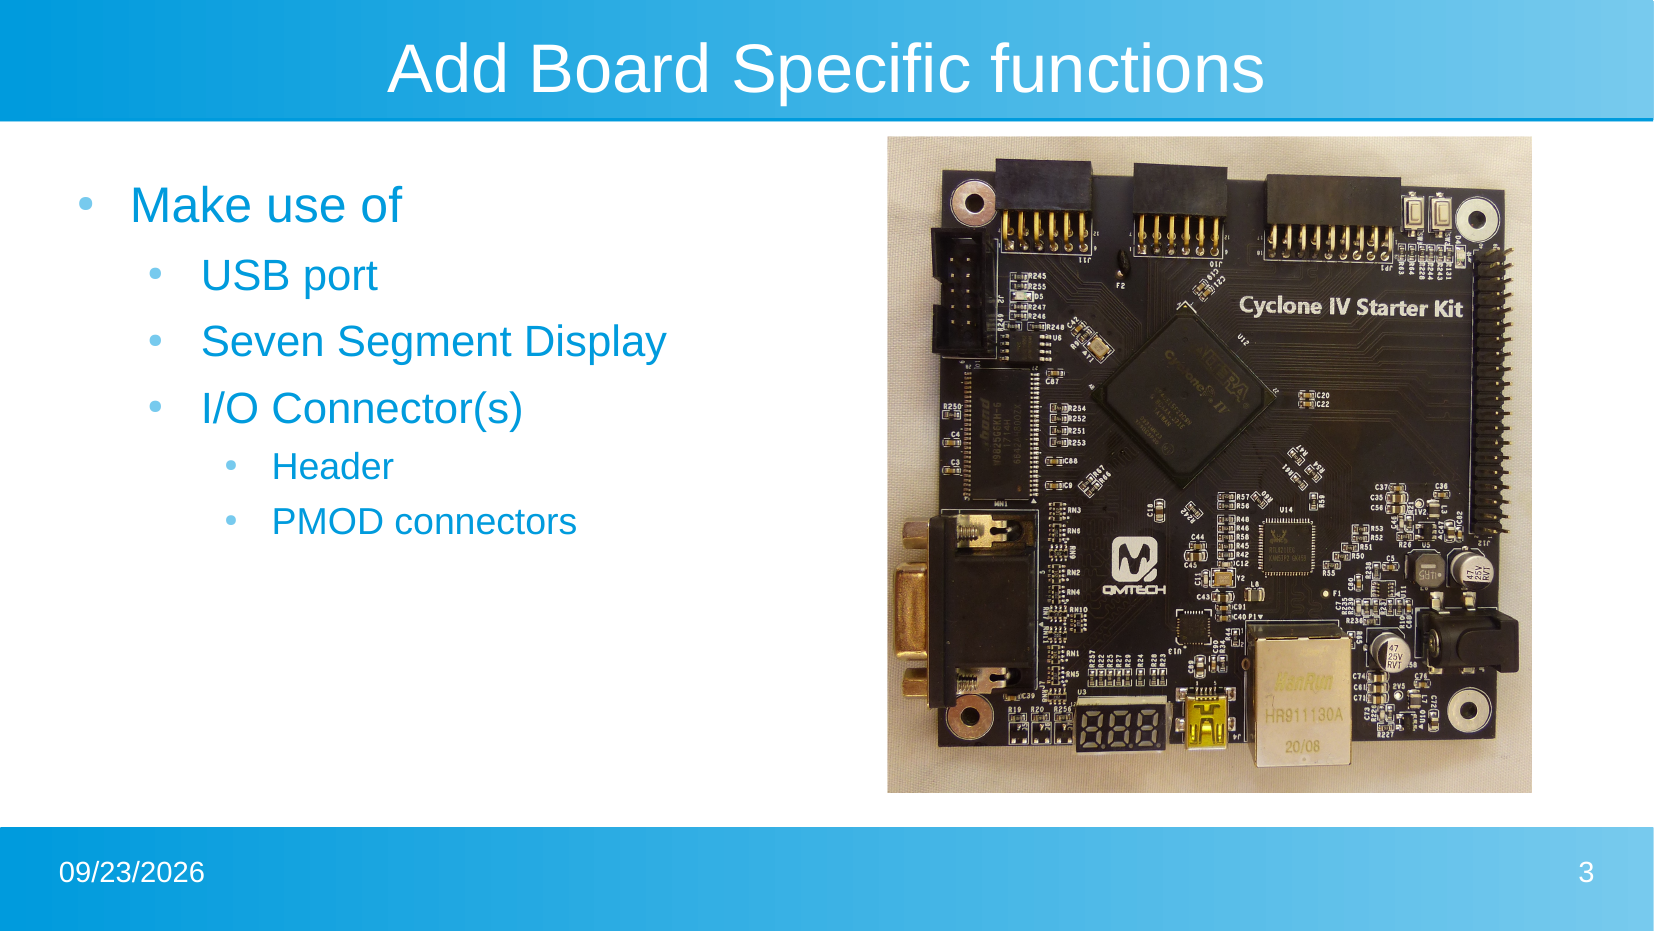

# Add Board Specific functions
Make use of
USB port
Seven Segment Display
I/O Connector(s)
Header
PMOD connectors
3